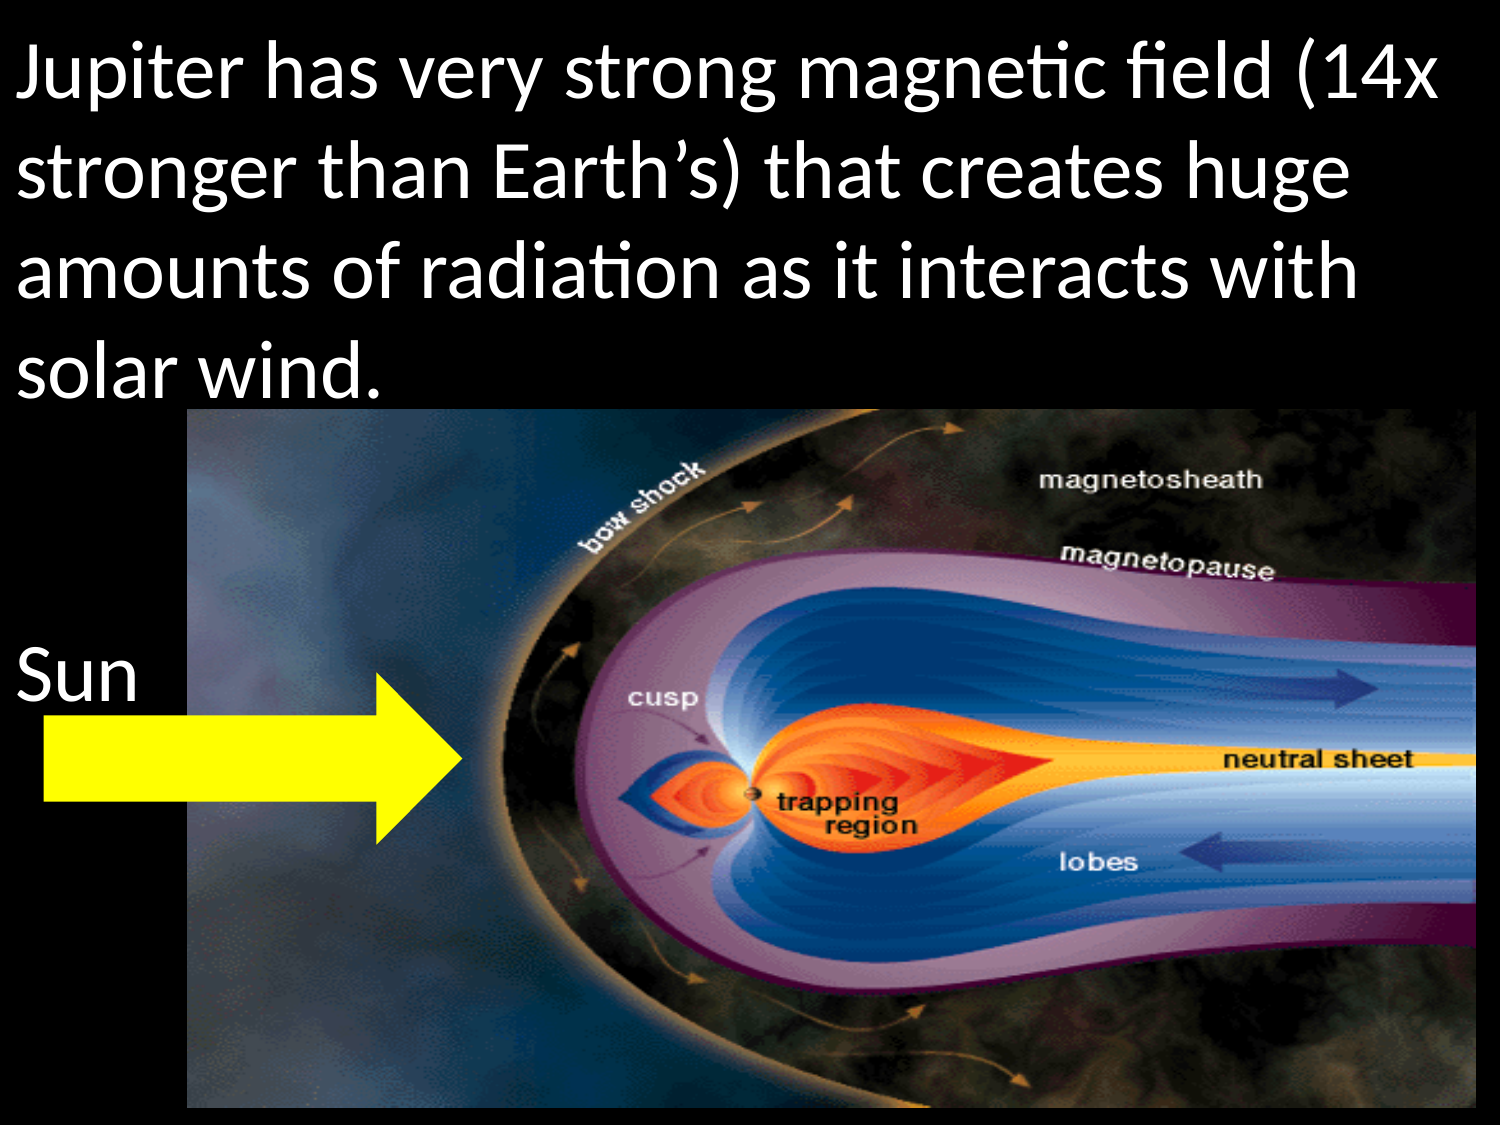

Jupiter has very strong magnetic field (14x stronger than Earth’s) that creates huge amounts of radiation as it interacts with solar wind.
Sun